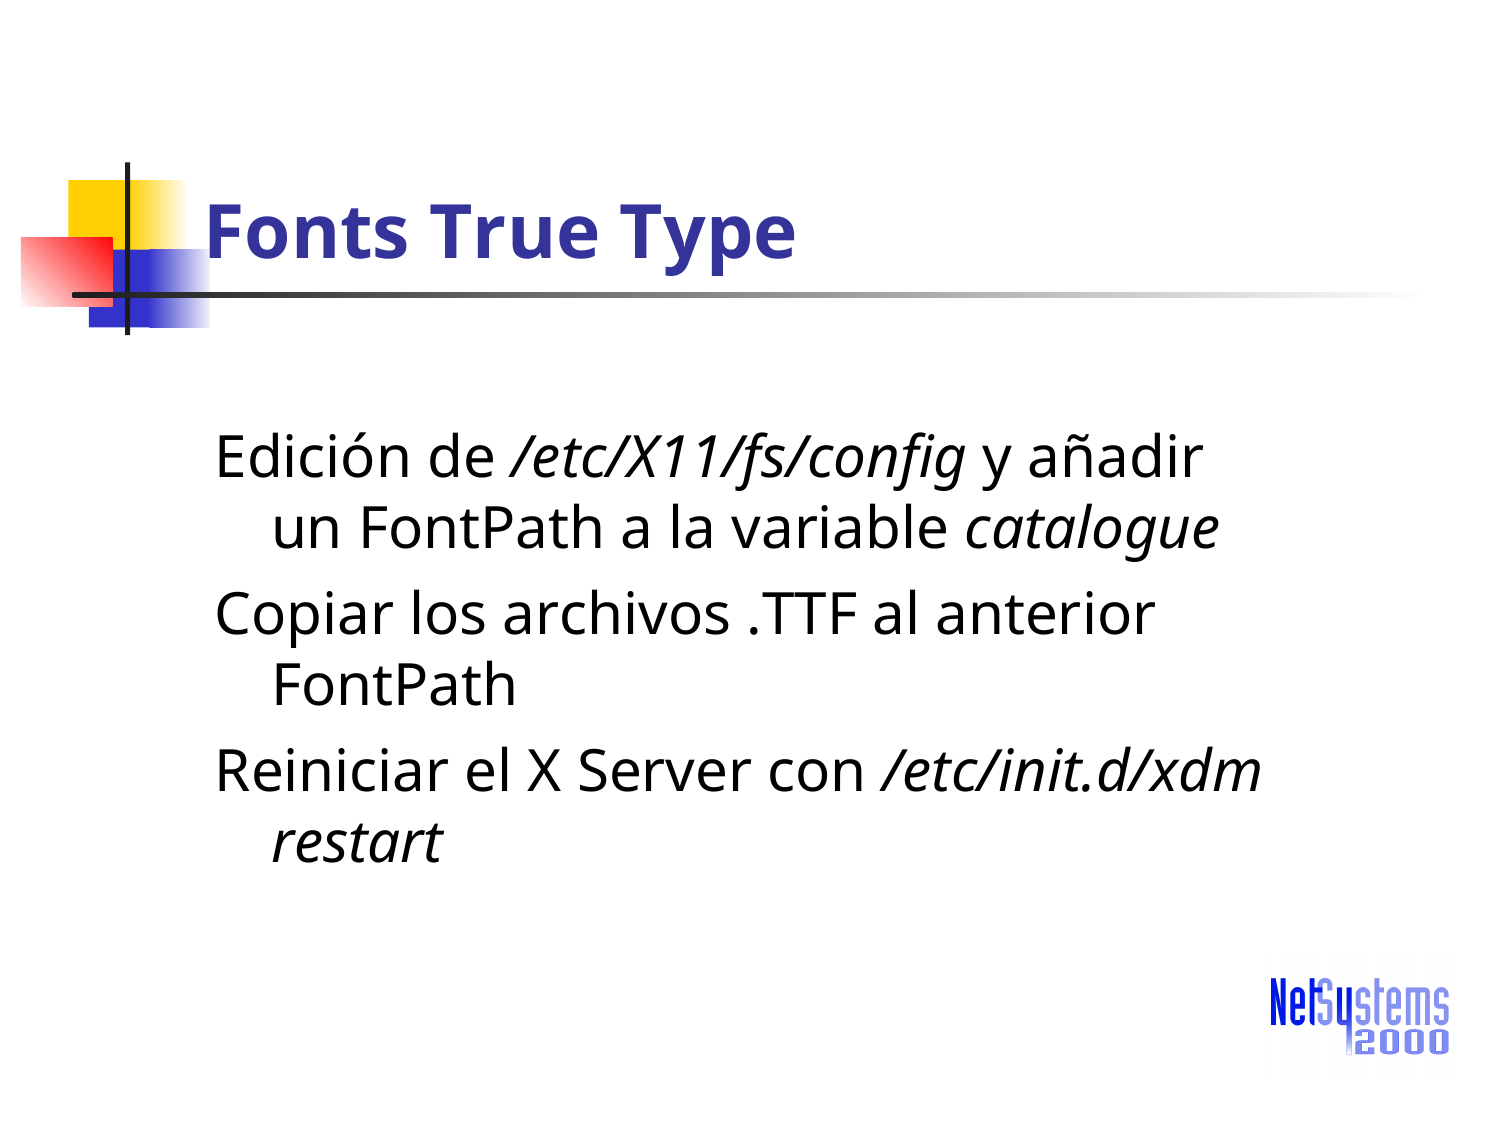

# Fonts True Type
Edición de /etc/X11/fs/config y añadir un FontPath a la variable catalogue
Copiar los archivos .TTF al anterior FontPath
Reiniciar el X Server con /etc/init.d/xdm restart